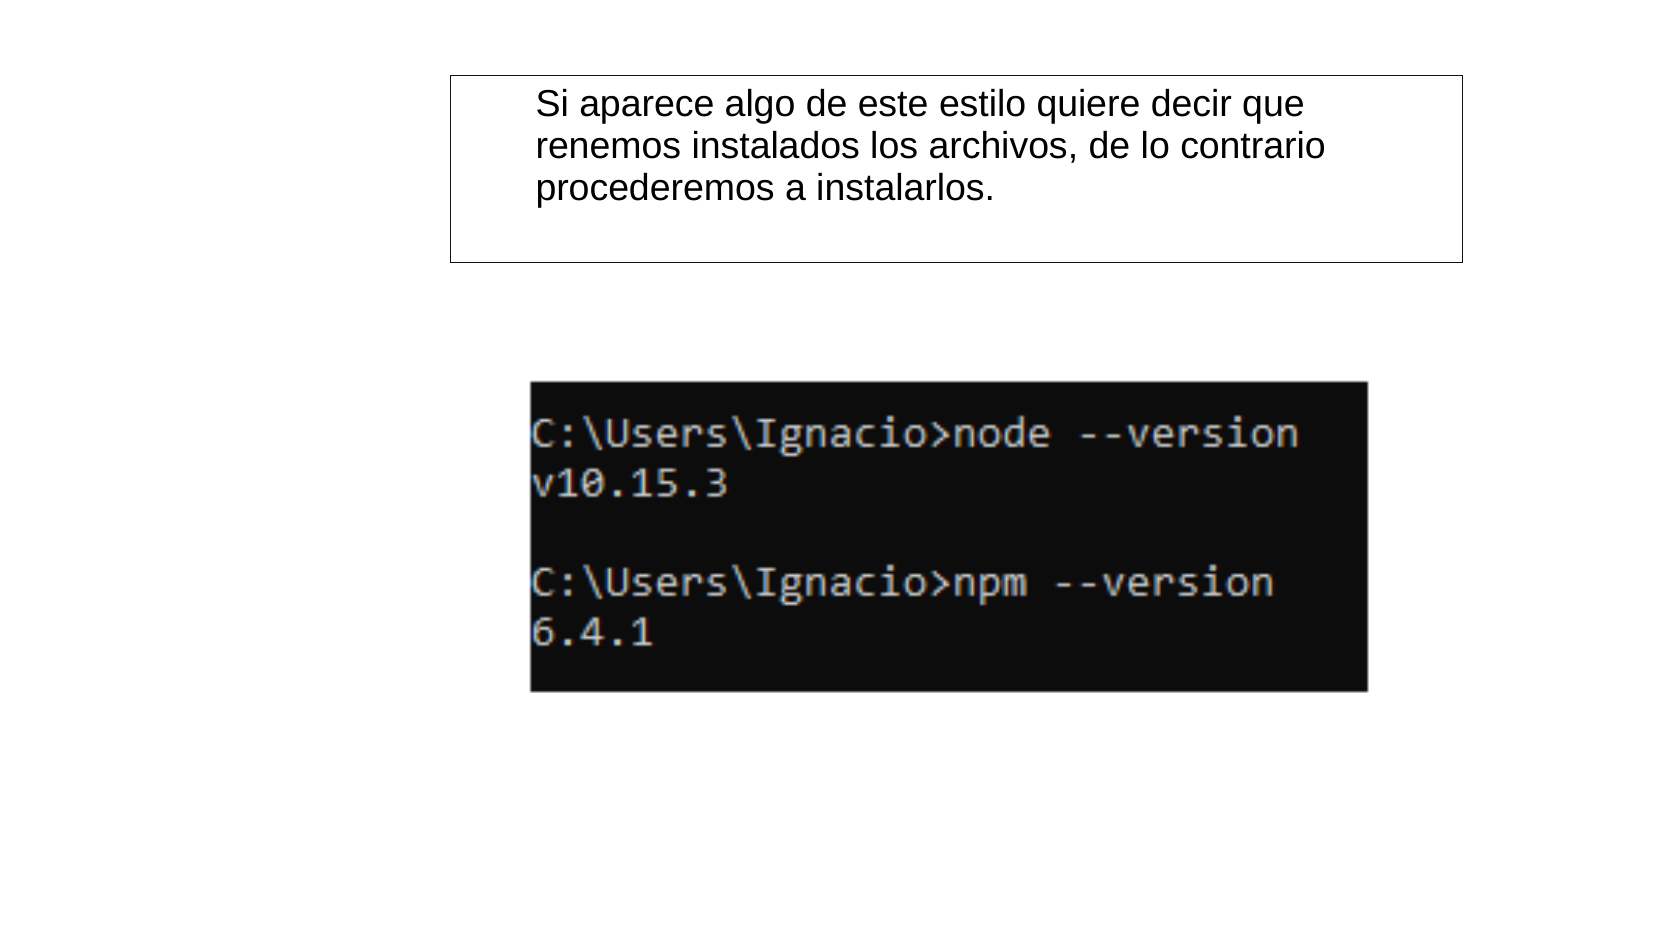

Si aparece algo de este estilo quiere decir que renemos instalados los archivos, de lo contrario procederemos a instalarlos.